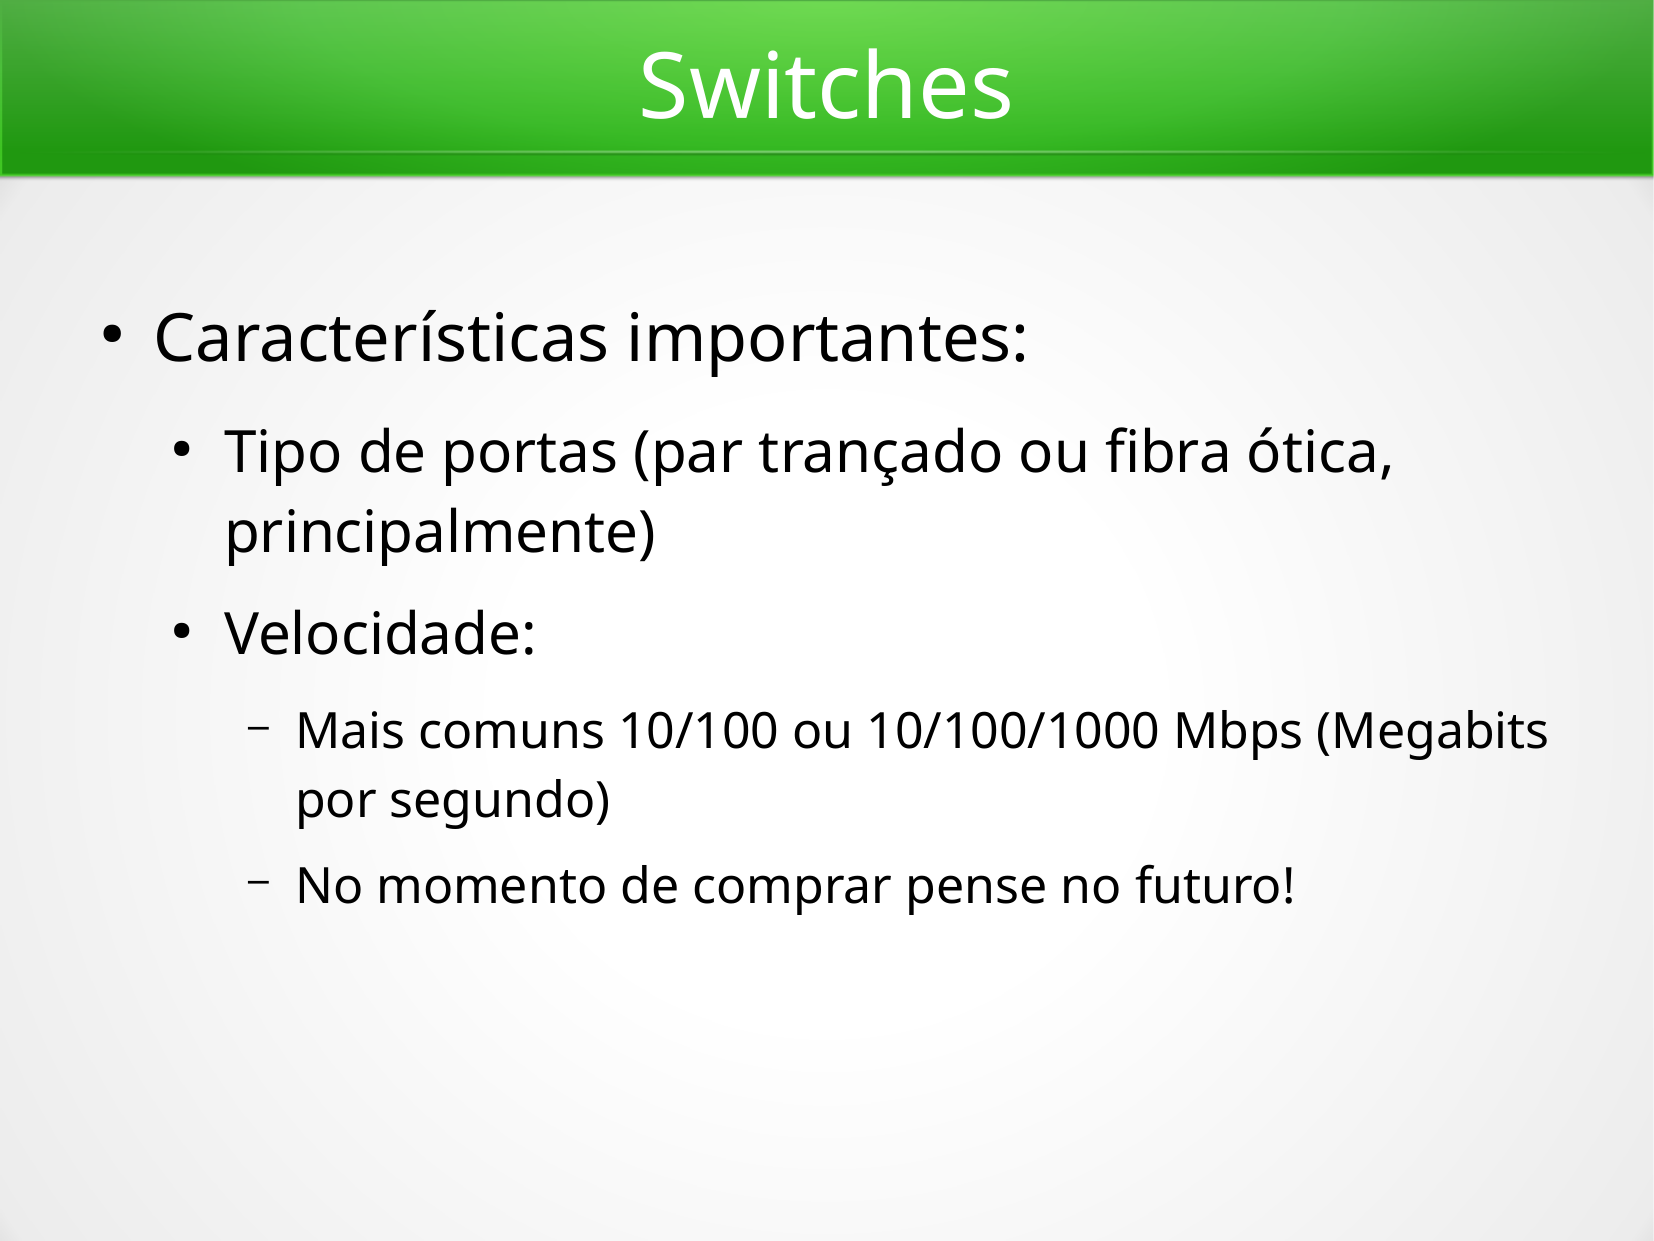

# Switches
Características importantes:
Tipo de portas (par trançado ou fibra ótica, principalmente)
Velocidade:
Mais comuns 10/100 ou 10/100/1000 Mbps (Megabits por segundo)
No momento de comprar pense no futuro!